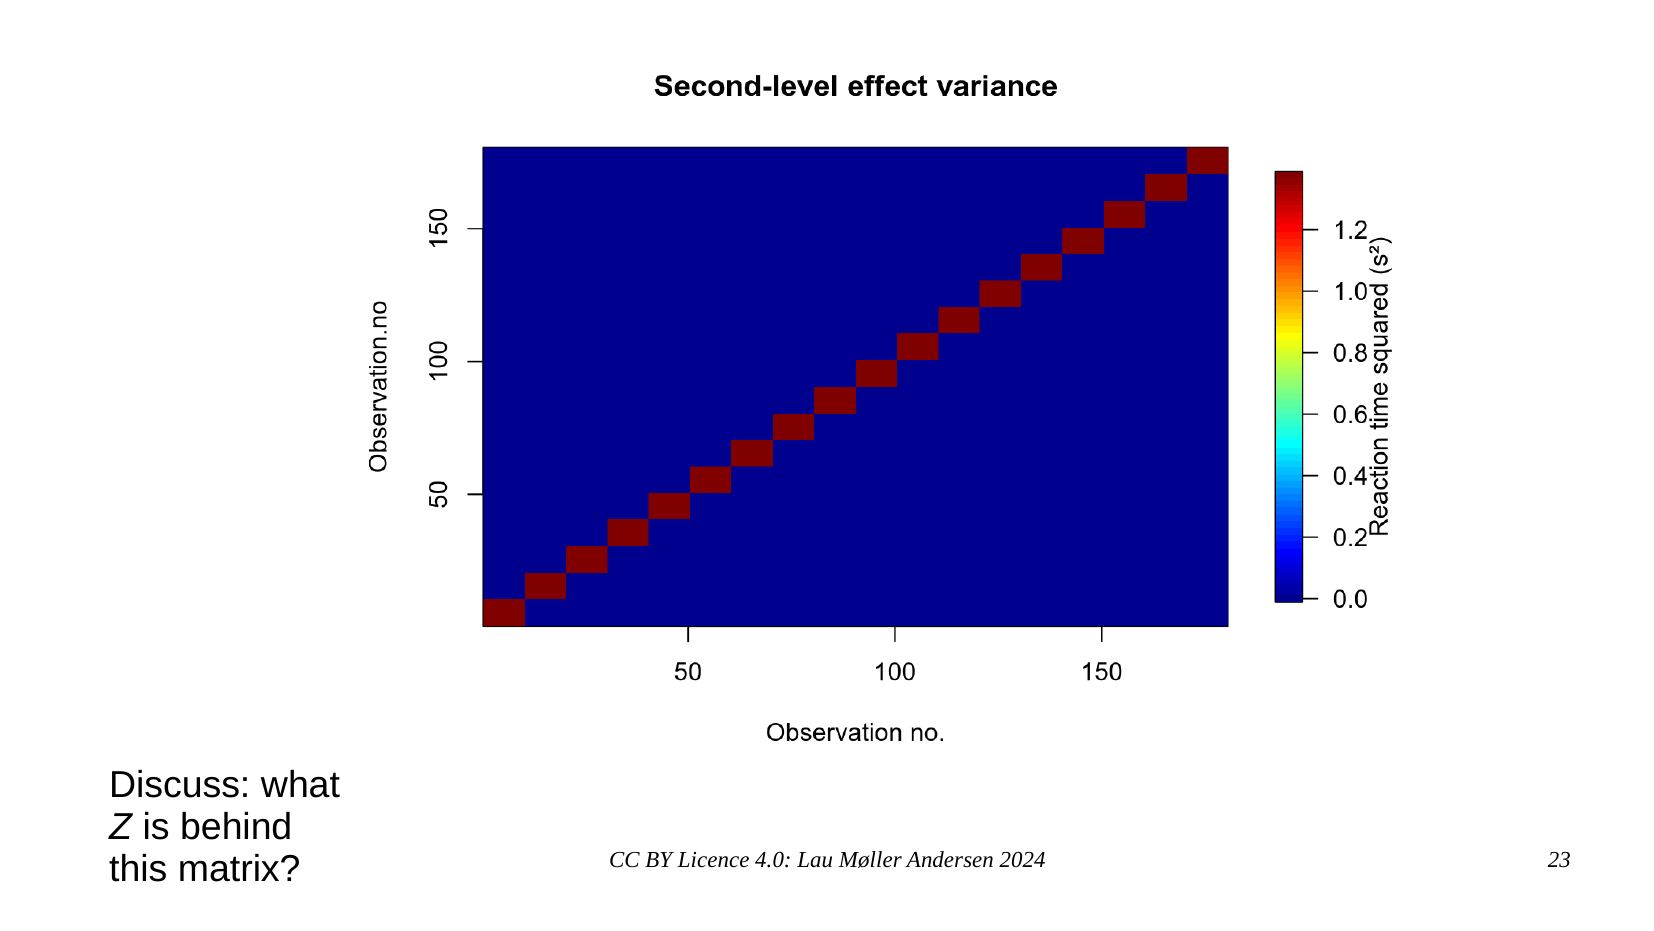

Discuss: what Z is behind this matrix?
CC BY Licence 4.0: Lau Møller Andersen 2024
23